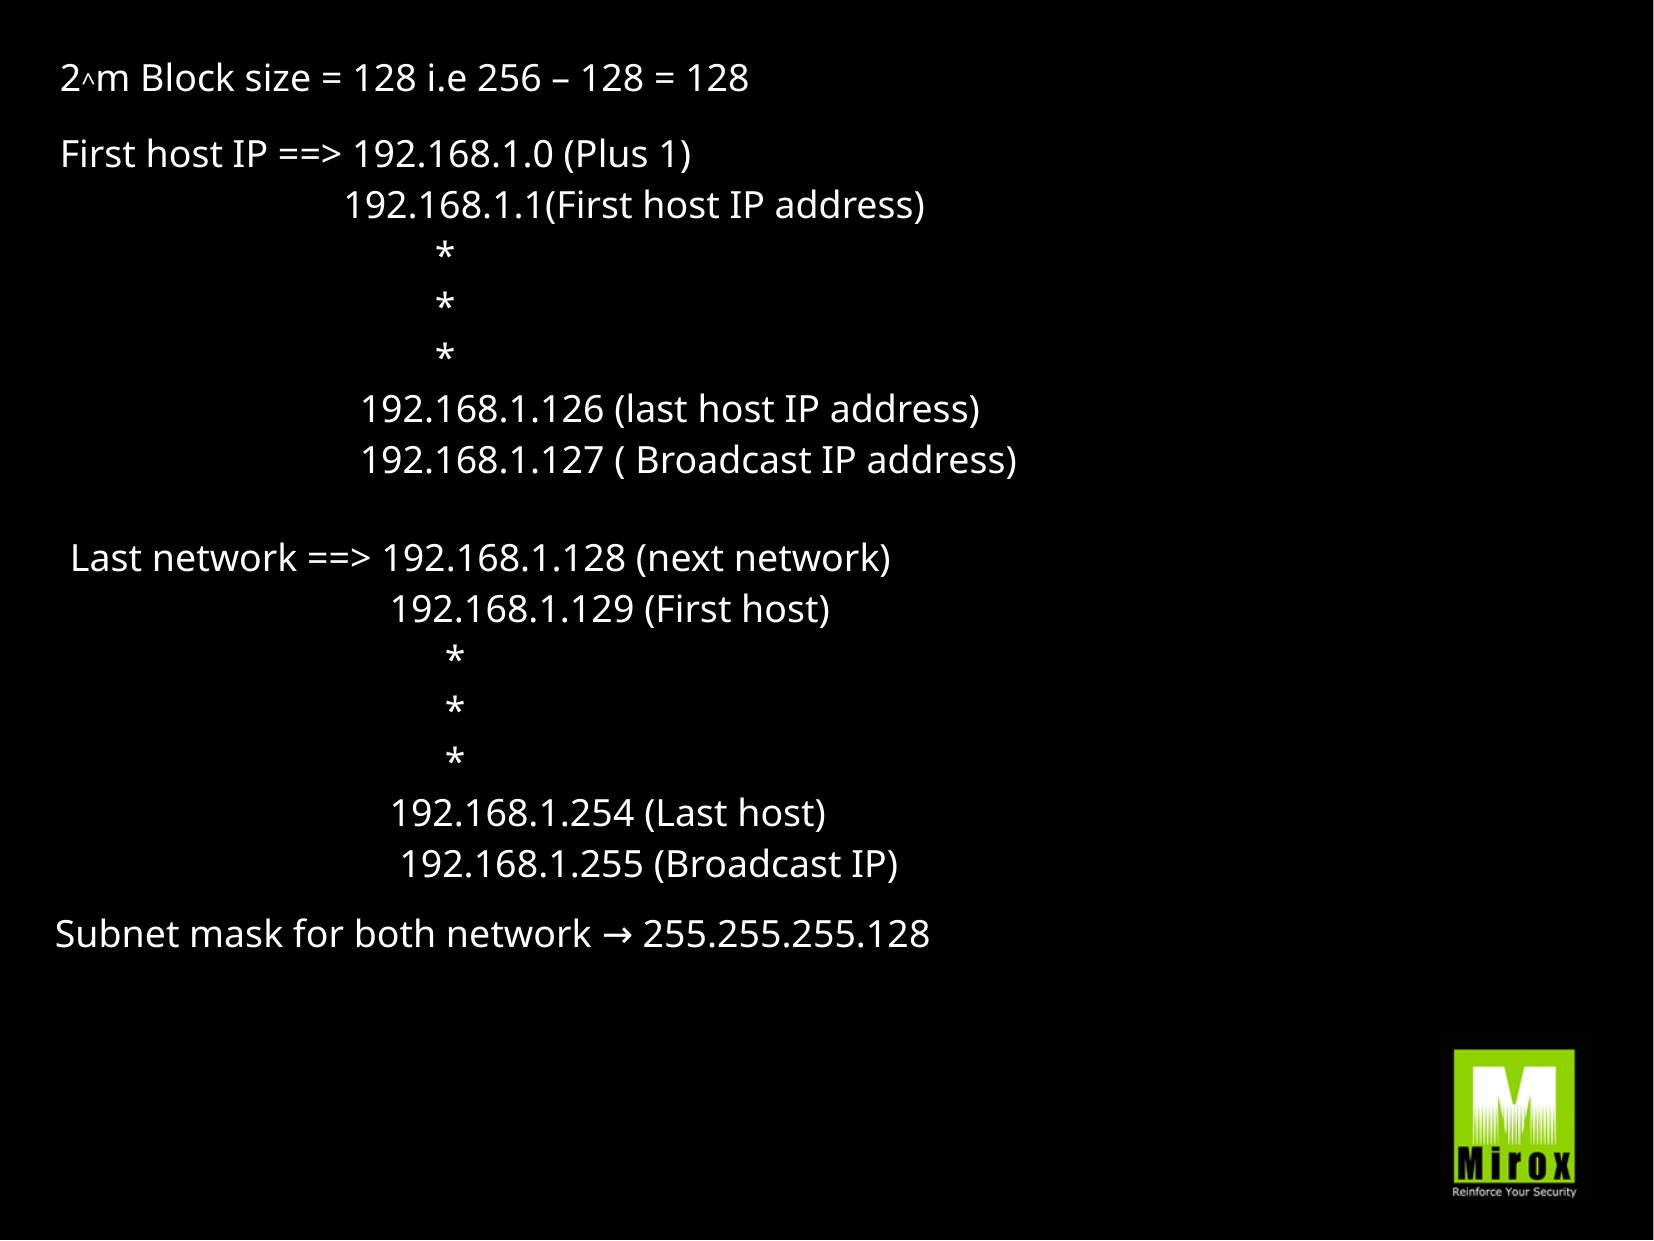

2^m Block size = 128 i.e 256 – 128 = 128
First host IP ==> 192.168.1.0 (Plus 1)
			 192.168.1.1(First host IP address)
					*
					*
					*
				192.168.1.126 (last host IP address)
				192.168.1.127 ( Broadcast IP address)
Last network ==> 192.168.1.128 (next network)
				 192.168.1.129 (First host)
					*
					*
					*
				 192.168.1.254 (Last host)
				 192.168.1.255 (Broadcast IP)
Subnet mask for both network → 255.255.255.128